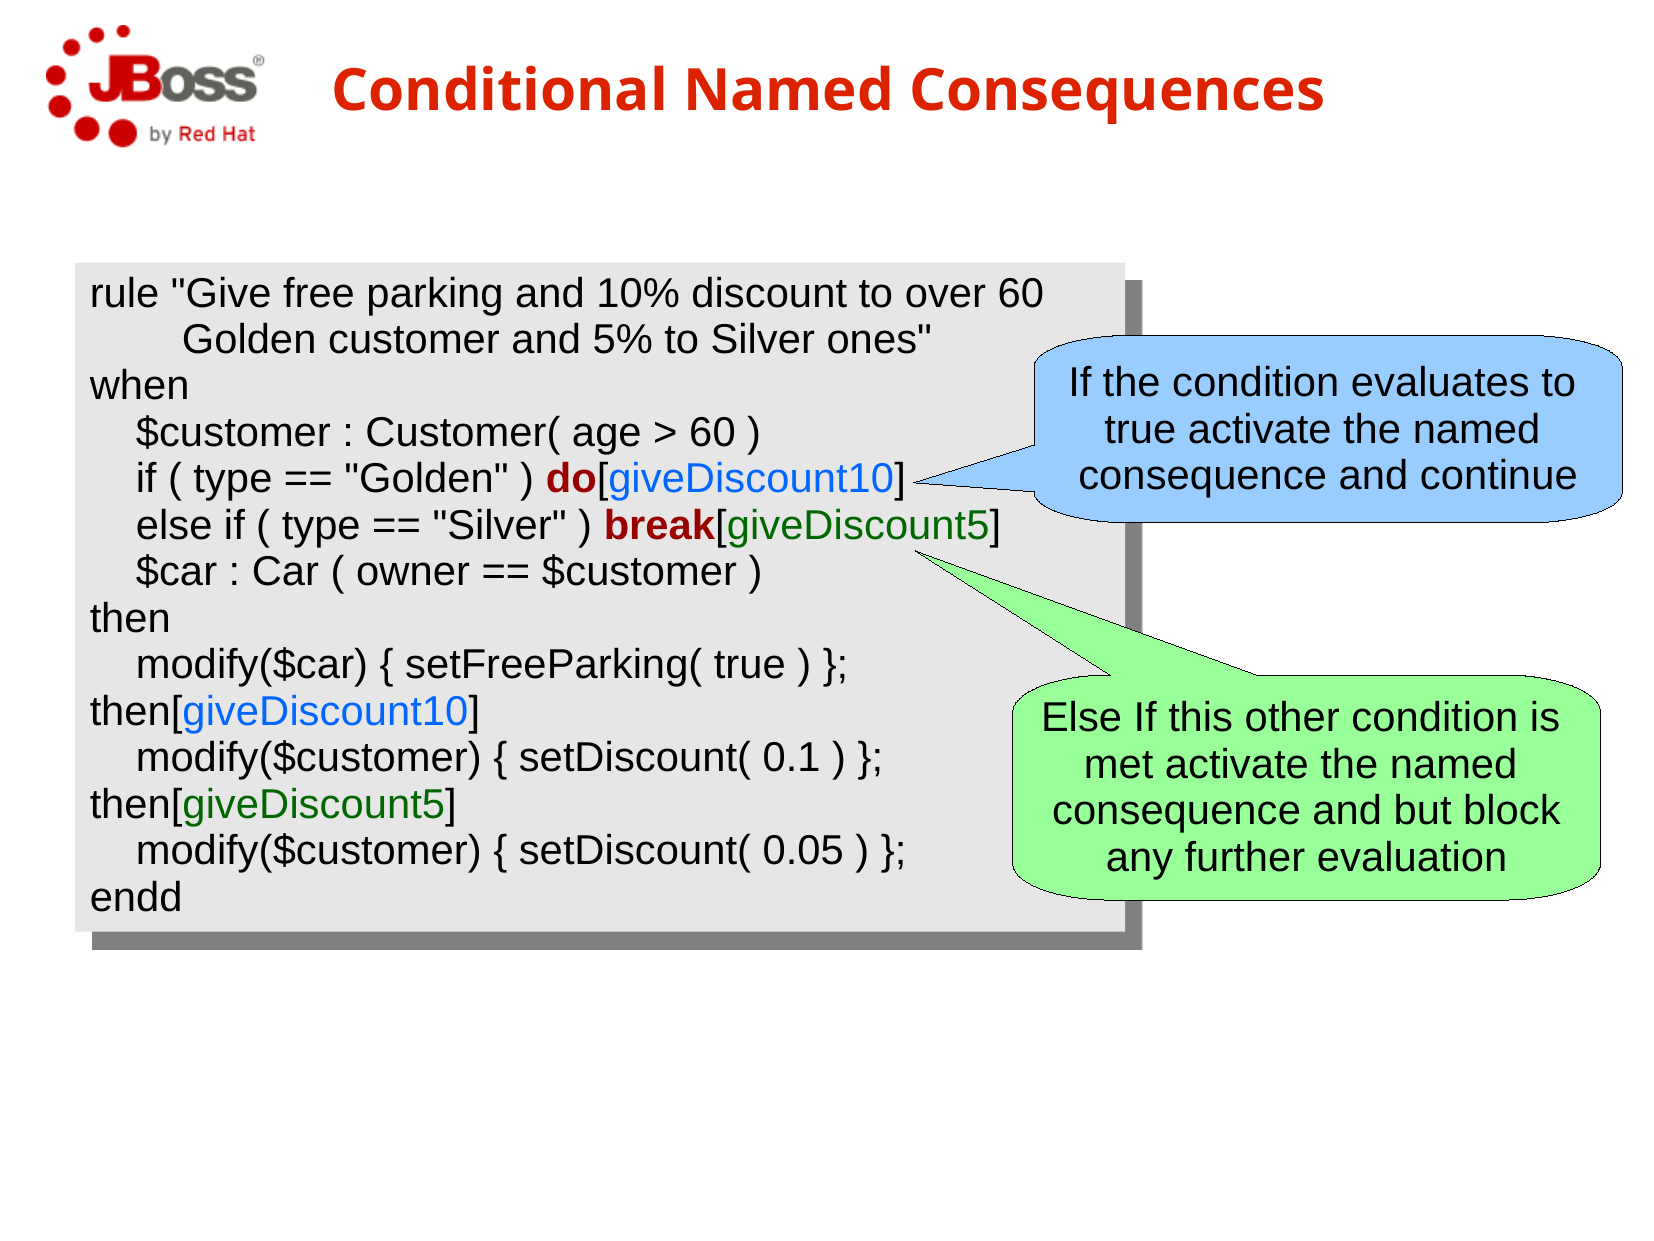

# Conditional Named Consequences
rule "Give free parking and 10% discount to over 60
 Golden customer and 5% to Silver ones"
when
 $customer : Customer( age > 60 )
 if ( type == "Golden" ) do[giveDiscount10]
 else if ( type == "Silver" ) break[giveDiscount5]
 $car : Car ( owner == $customer )
then
 modify($car) { setFreeParking( true ) };
then[giveDiscount10]
 modify($customer) { setDiscount( 0.1 ) };
then[giveDiscount5]
 modify($customer) { setDiscount( 0.05 ) };
endd
If the condition evaluates to
true activate the named
consequence and continue
Else If this other condition is
met activate the named
consequence and but block
any further evaluation